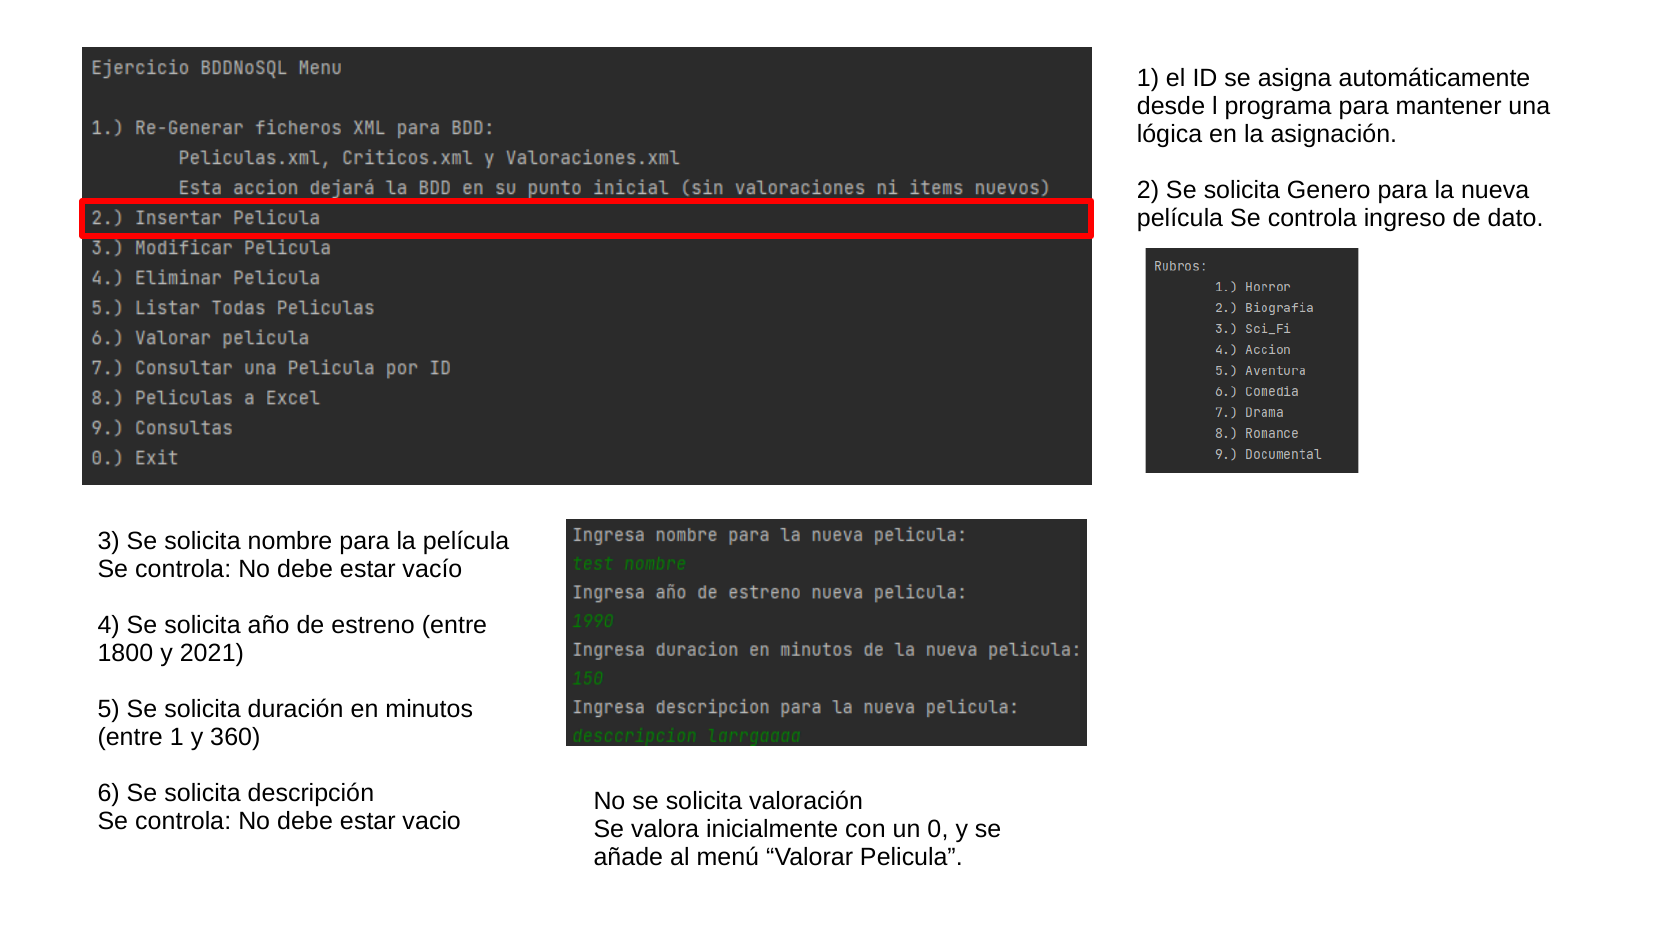

1) el ID se asigna automáticamente desde l programa para mantener una lógica en la asignación.
2) Se solicita Genero para la nueva película Se controla ingreso de dato.
3) Se solicita nombre para la película
Se controla: No debe estar vacío
4) Se solicita año de estreno (entre 1800 y 2021)
5) Se solicita duración en minutos (entre 1 y 360)
6) Se solicita descripción
Se controla: No debe estar vacio
No se solicita valoración
Se valora inicialmente con un 0, y se añade al menú “Valorar Pelicula”.